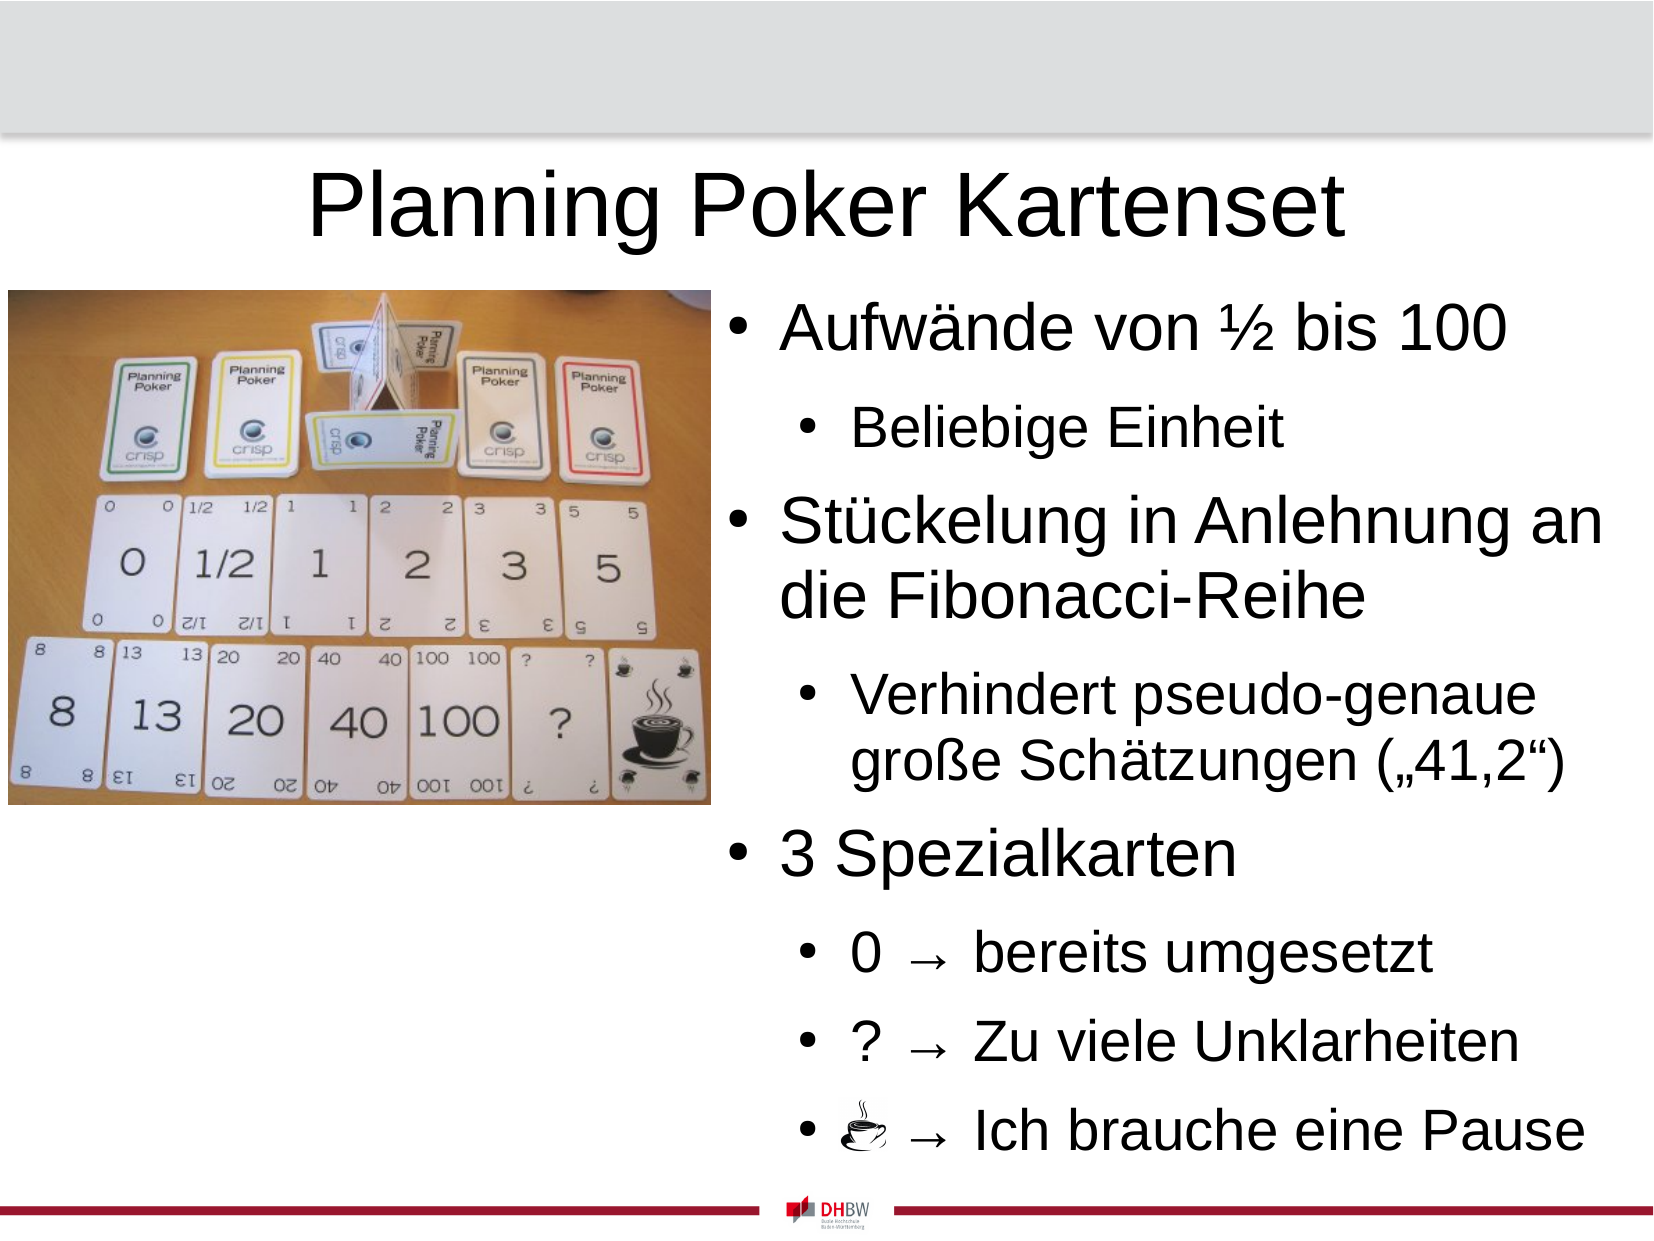

# Planning Poker Kartenset
Aufwände von ½ bis 100
Beliebige Einheit
Stückelung in Anlehnung an die Fibonacci-Reihe
Verhindert pseudo-genaue große Schätzungen („41,2“)
3 Spezialkarten
0 → bereits umgesetzt
? → Zu viele Unklarheiten
 → Ich brauche eine Pause